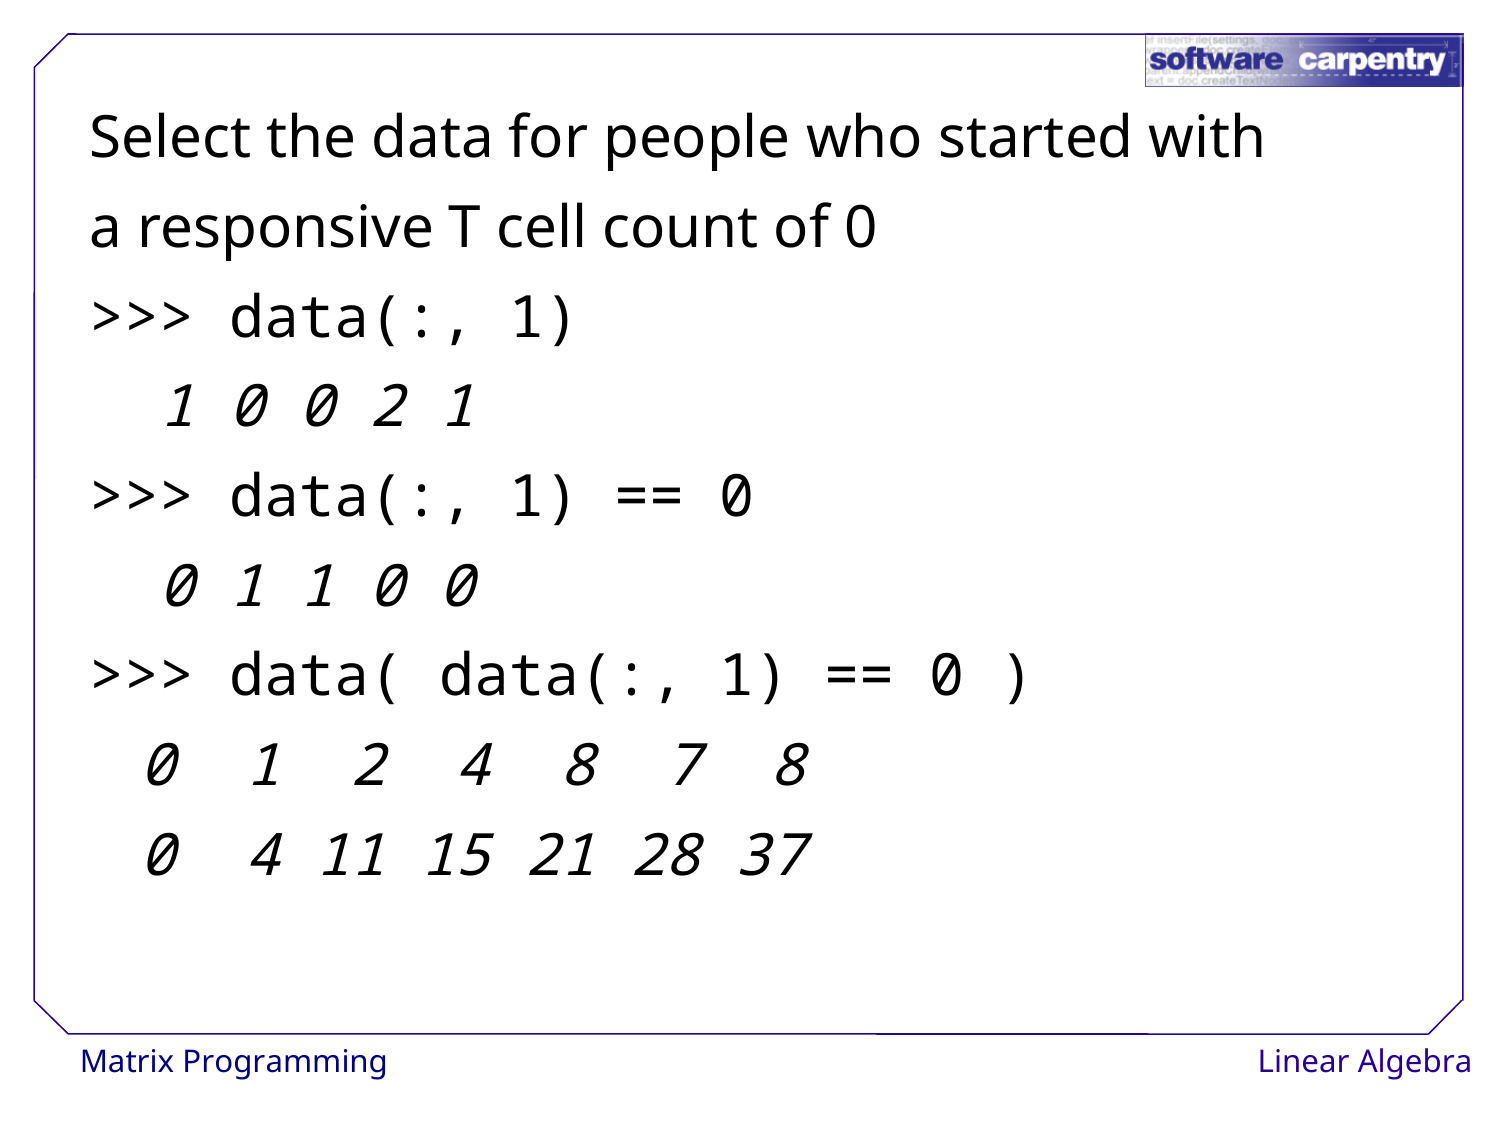

# Select the data for people who started with
a responsive T cell count of 0
>>> data(:, 1)
 1 0 0 2 1
>>> data(:, 1) == 0
 0 1 1 0 0
>>> data( data(:, 1) == 0 )
	0 1 2 4 8 7 8
	0 4 11 15 21 28 37